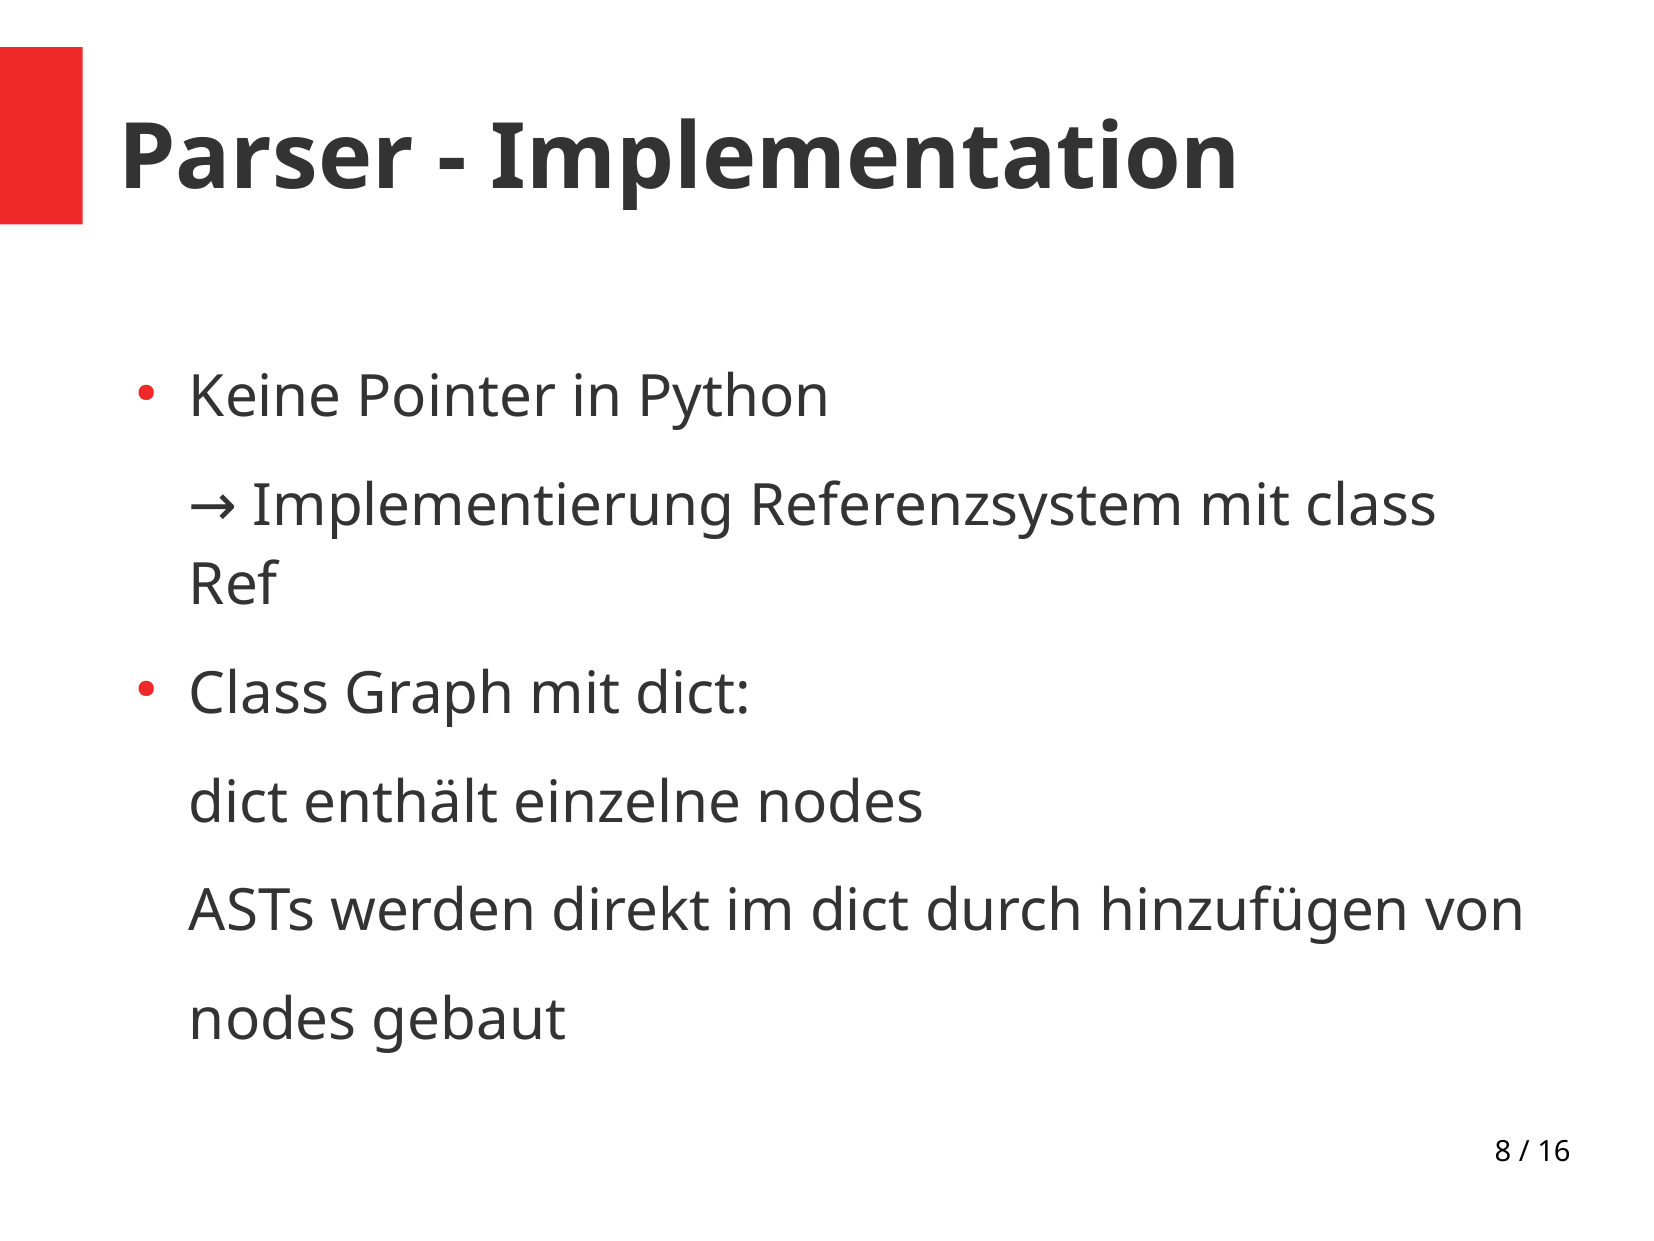

# Parser - Implementation
Keine Pointer in Python
→ Implementierung Referenzsystem mit class Ref
Class Graph mit dict:
dict enthält einzelne nodes
ASTs werden direkt im dict durch hinzufügen von
nodes gebaut
8